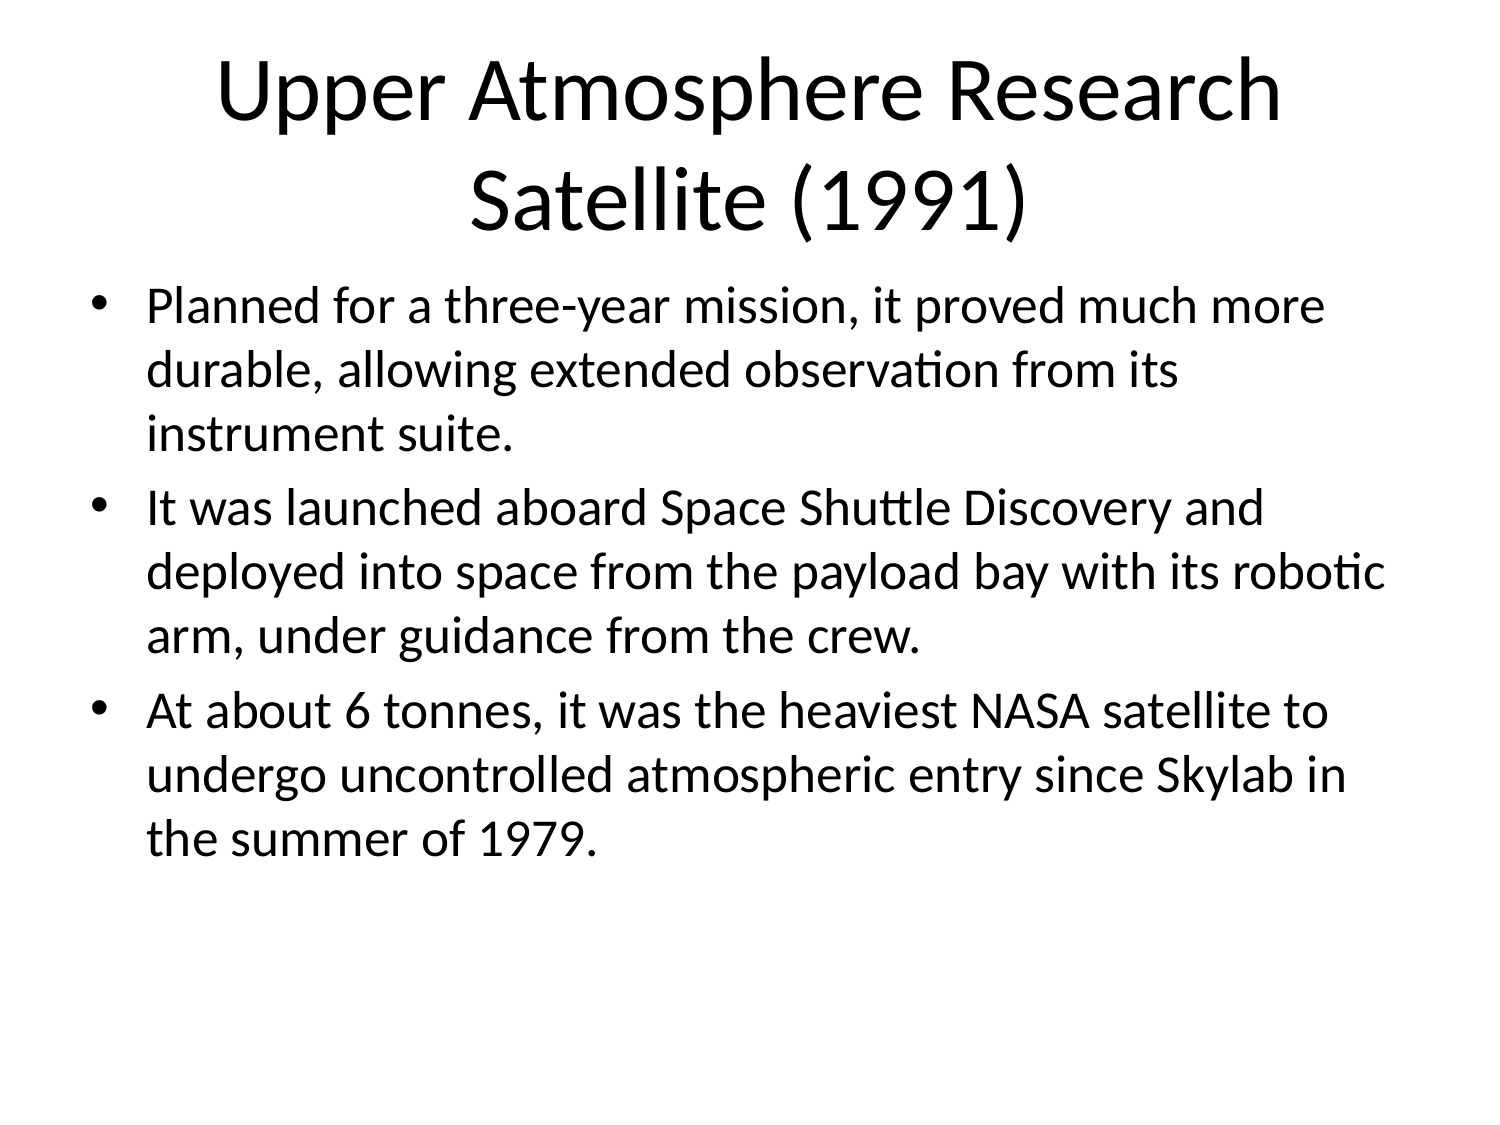

# Upper Atmosphere Research Satellite (1991)
Planned for a three-year mission, it proved much more durable, allowing extended observation from its instrument suite.
It was launched aboard Space Shuttle Discovery and deployed into space from the payload bay with its robotic arm, under guidance from the crew.
At about 6 tonnes, it was the heaviest NASA satellite to undergo uncontrolled atmospheric entry since Skylab in the summer of 1979.